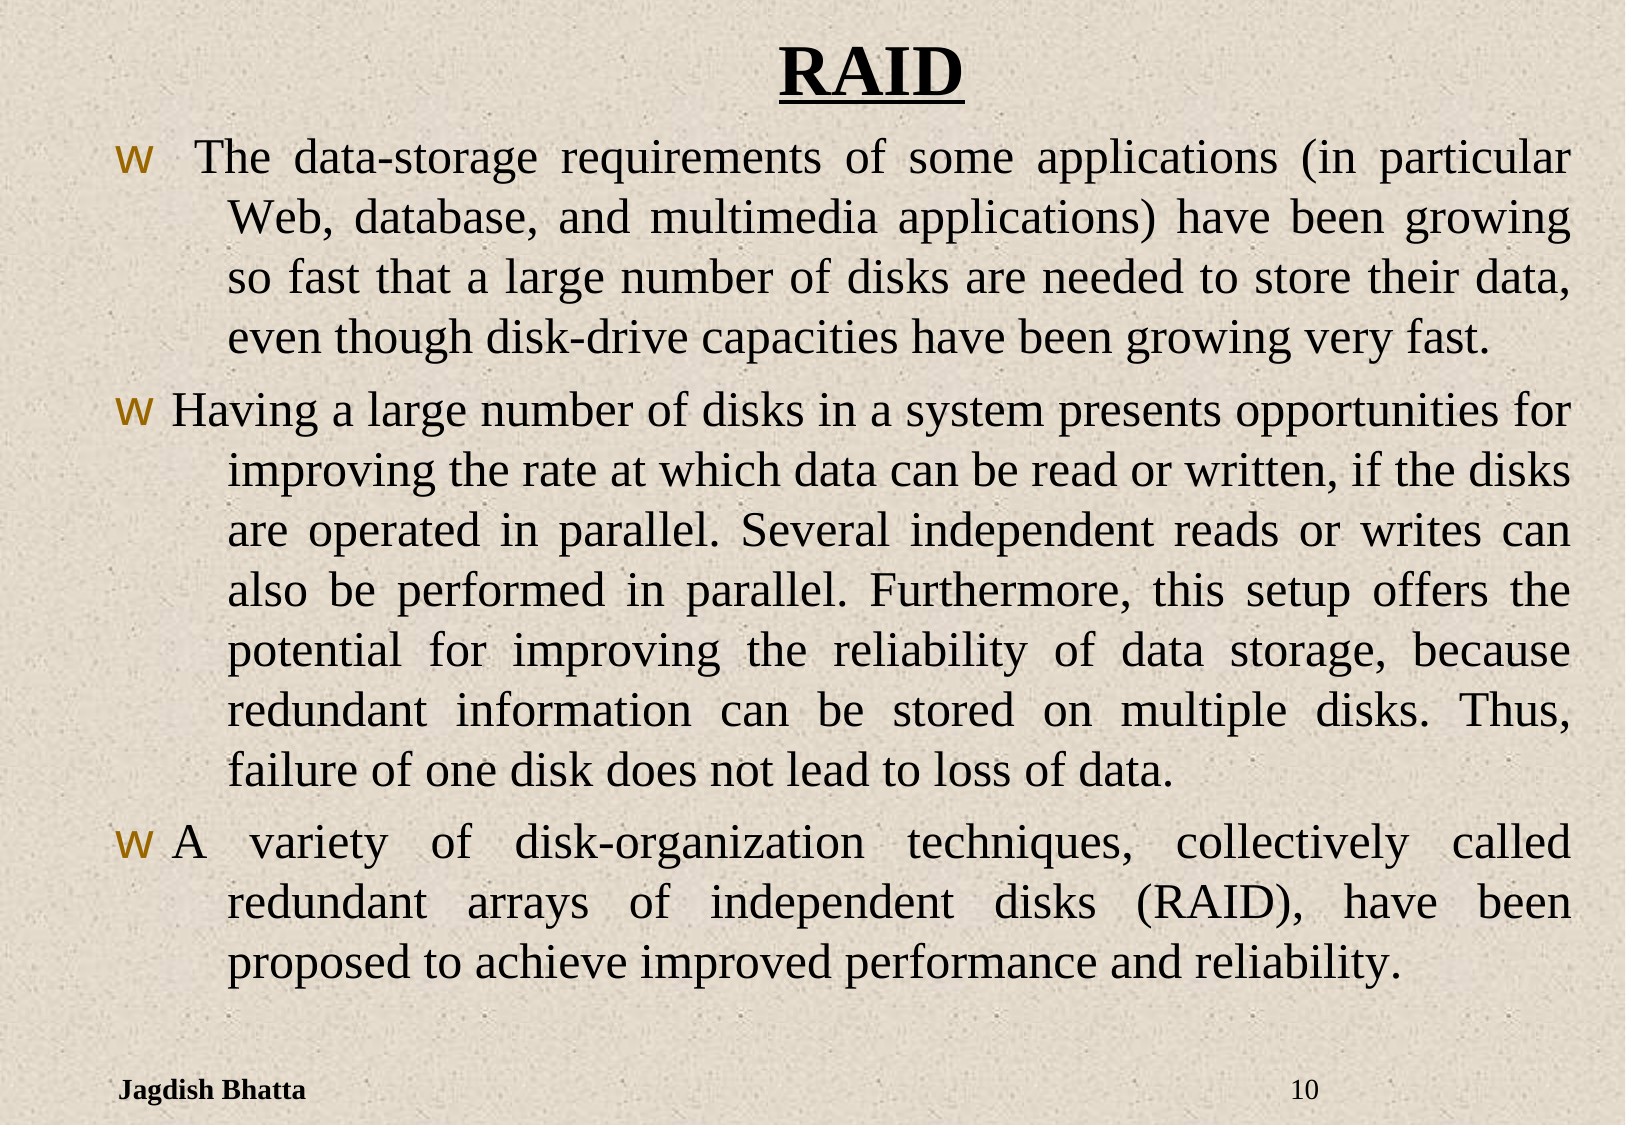

# RAID
 The data-storage requirements of some applications (in particular Web, database, and multimedia applications) have been growing so fast that a large number of disks are needed to store their data, even though disk-drive capacities have been growing very fast.
Having a large number of disks in a system presents opportunities for improving the rate at which data can be read or written, if the disks are operated in parallel. Several independent reads or writes can also be performed in parallel. Furthermore, this setup offers the potential for improving the reliability of data storage, because redundant information can be stored on multiple disks. Thus, failure of one disk does not lead to loss of data.
A variety of disk-organization techniques, collectively called redundant arrays of independent disks (RAID), have been proposed to achieve improved performance and reliability.
Jagdish Bhatta
9